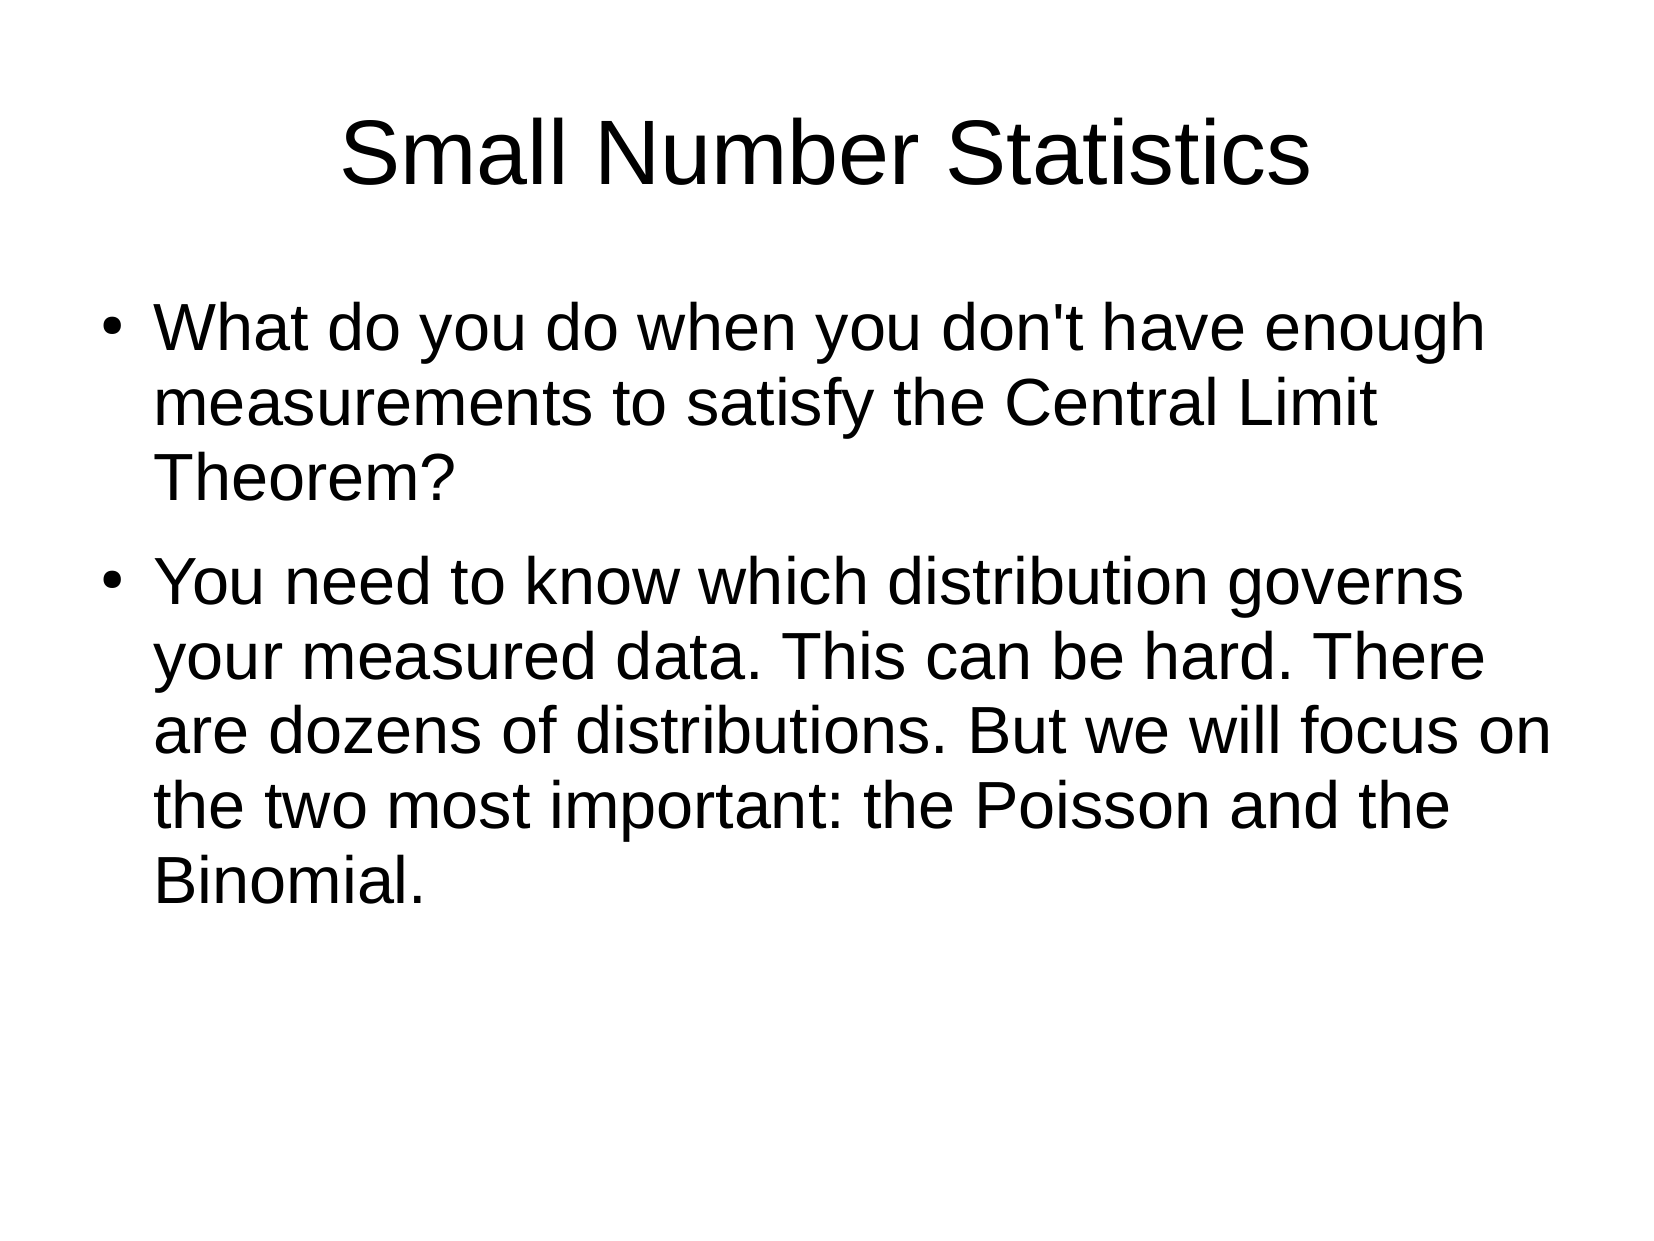

# Small Number Statistics
What do you do when you don't have enough measurements to satisfy the Central Limit Theorem?
You need to know which distribution governs your measured data. This can be hard. There are dozens of distributions. But we will focus on the two most important: the Poisson and the Binomial.